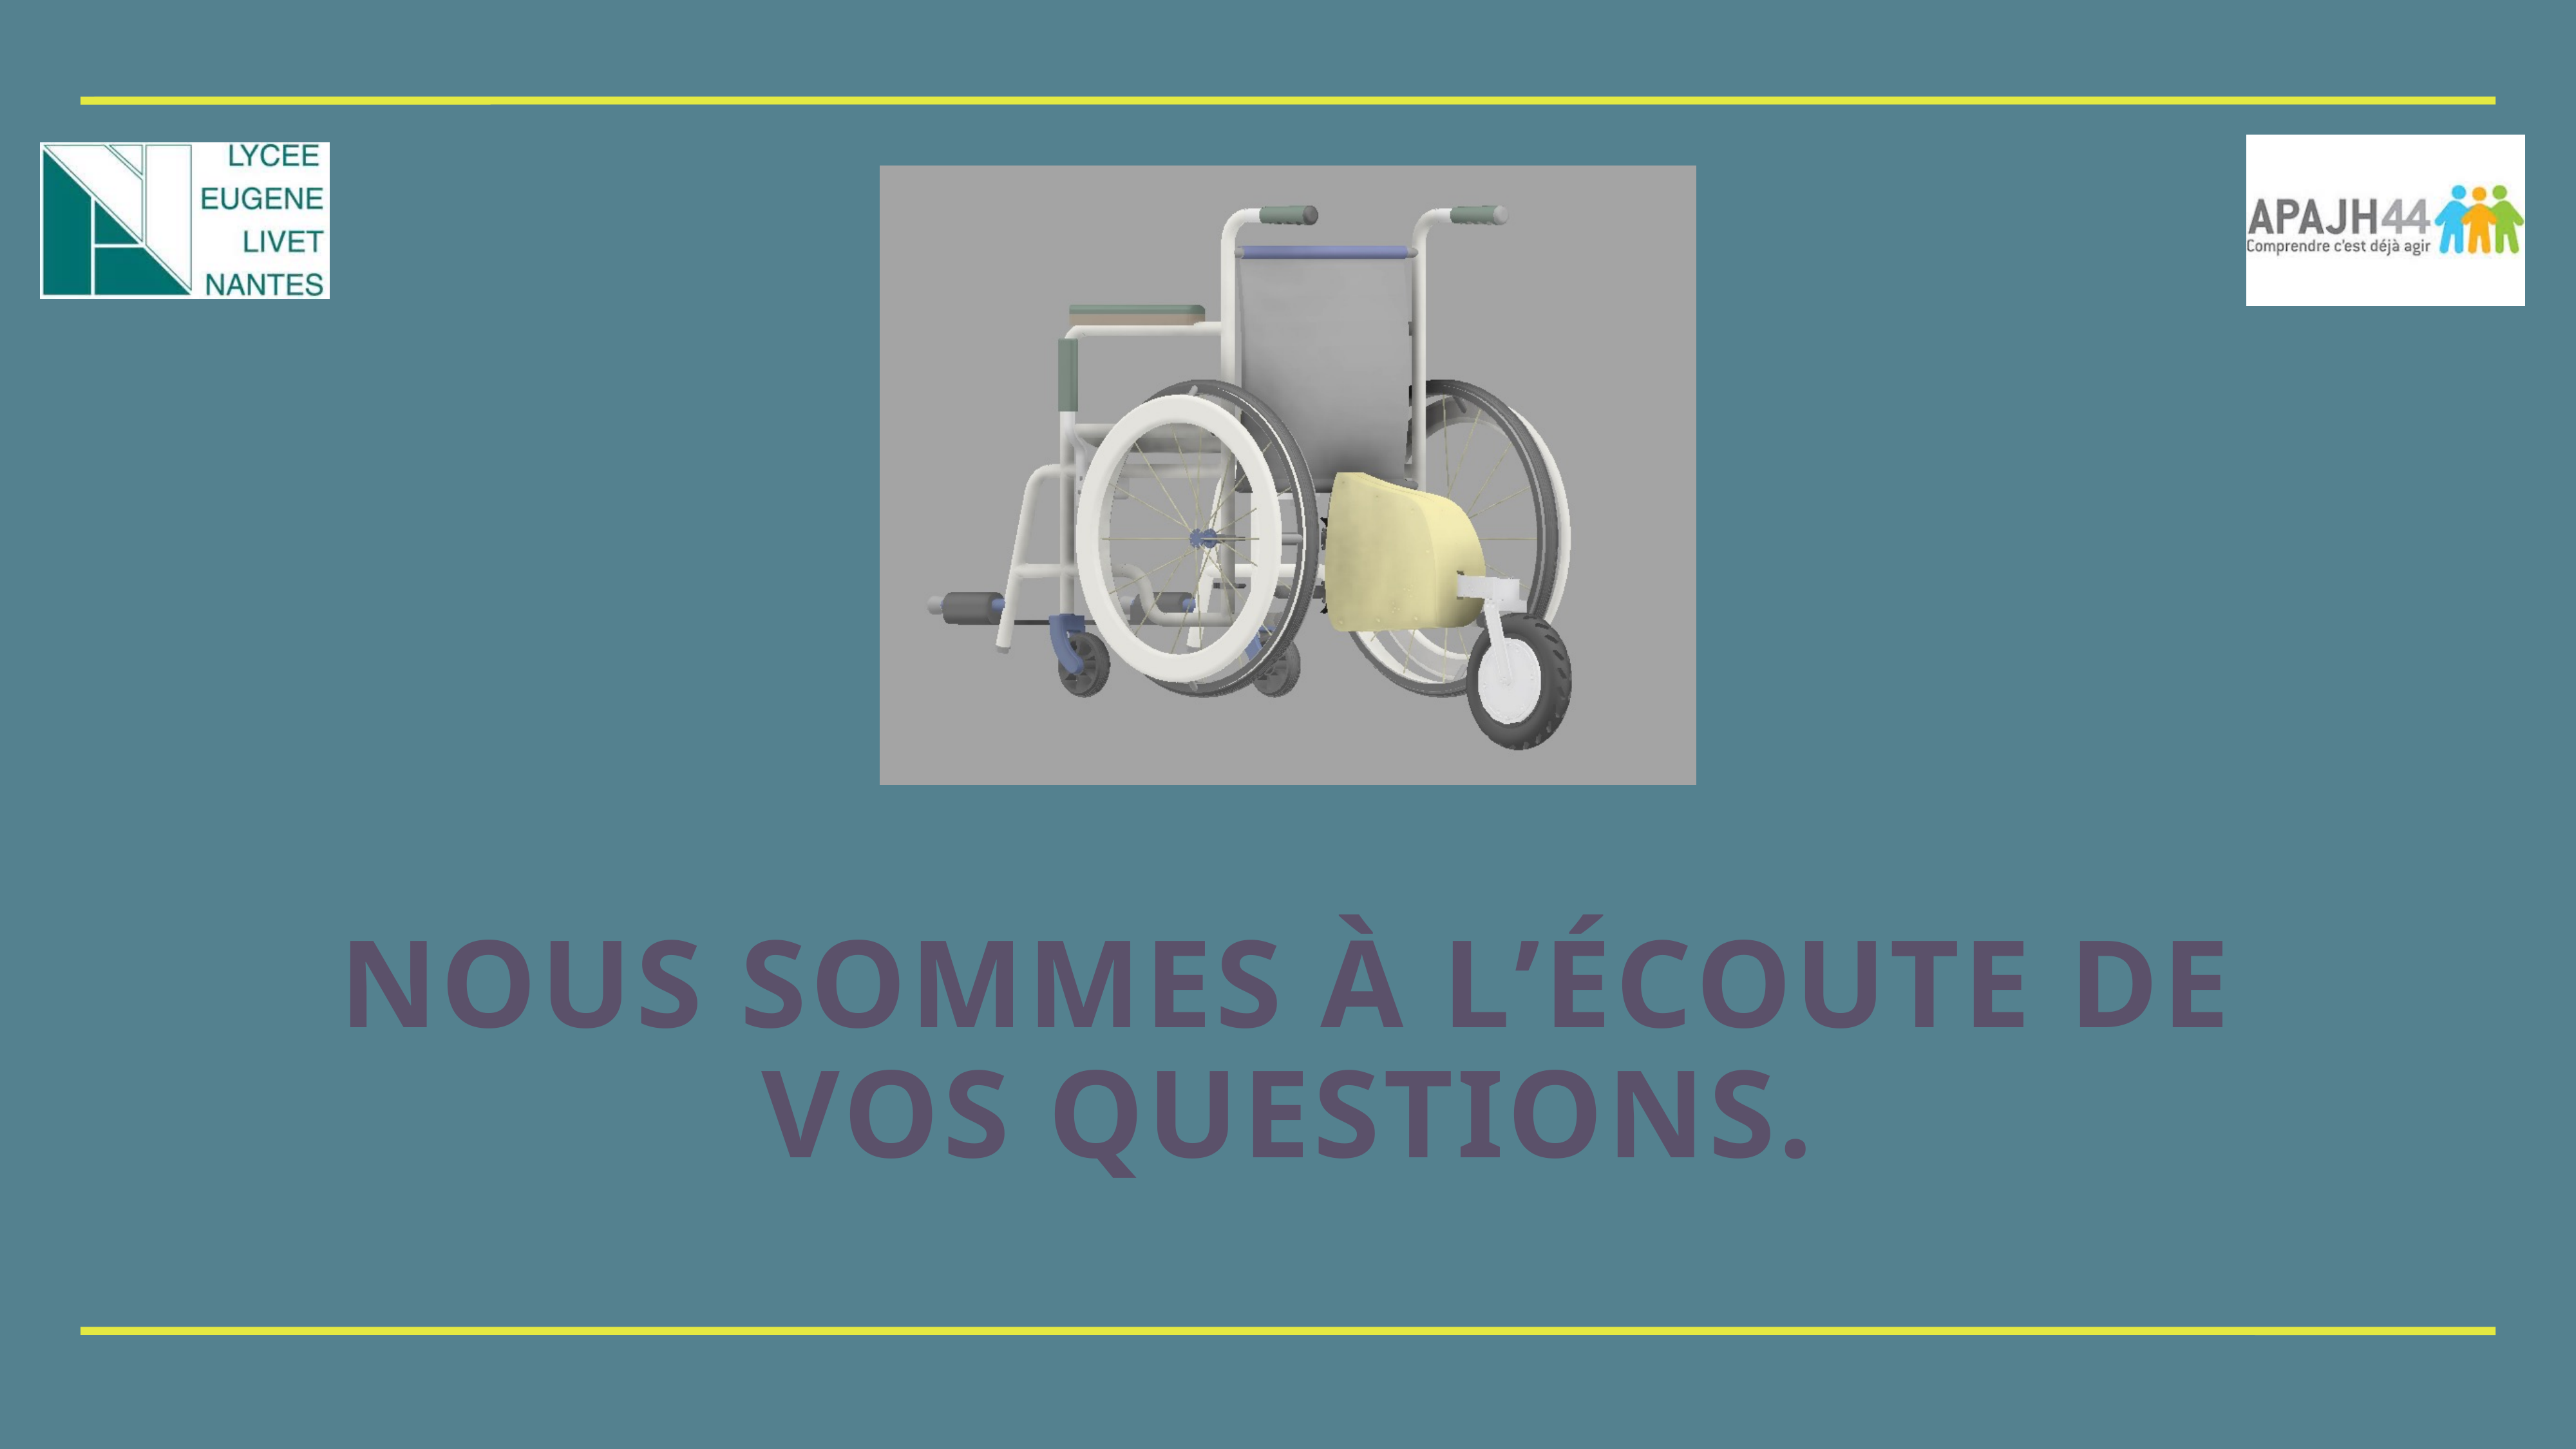

# Nous sommes À l’écoute de vos questions.